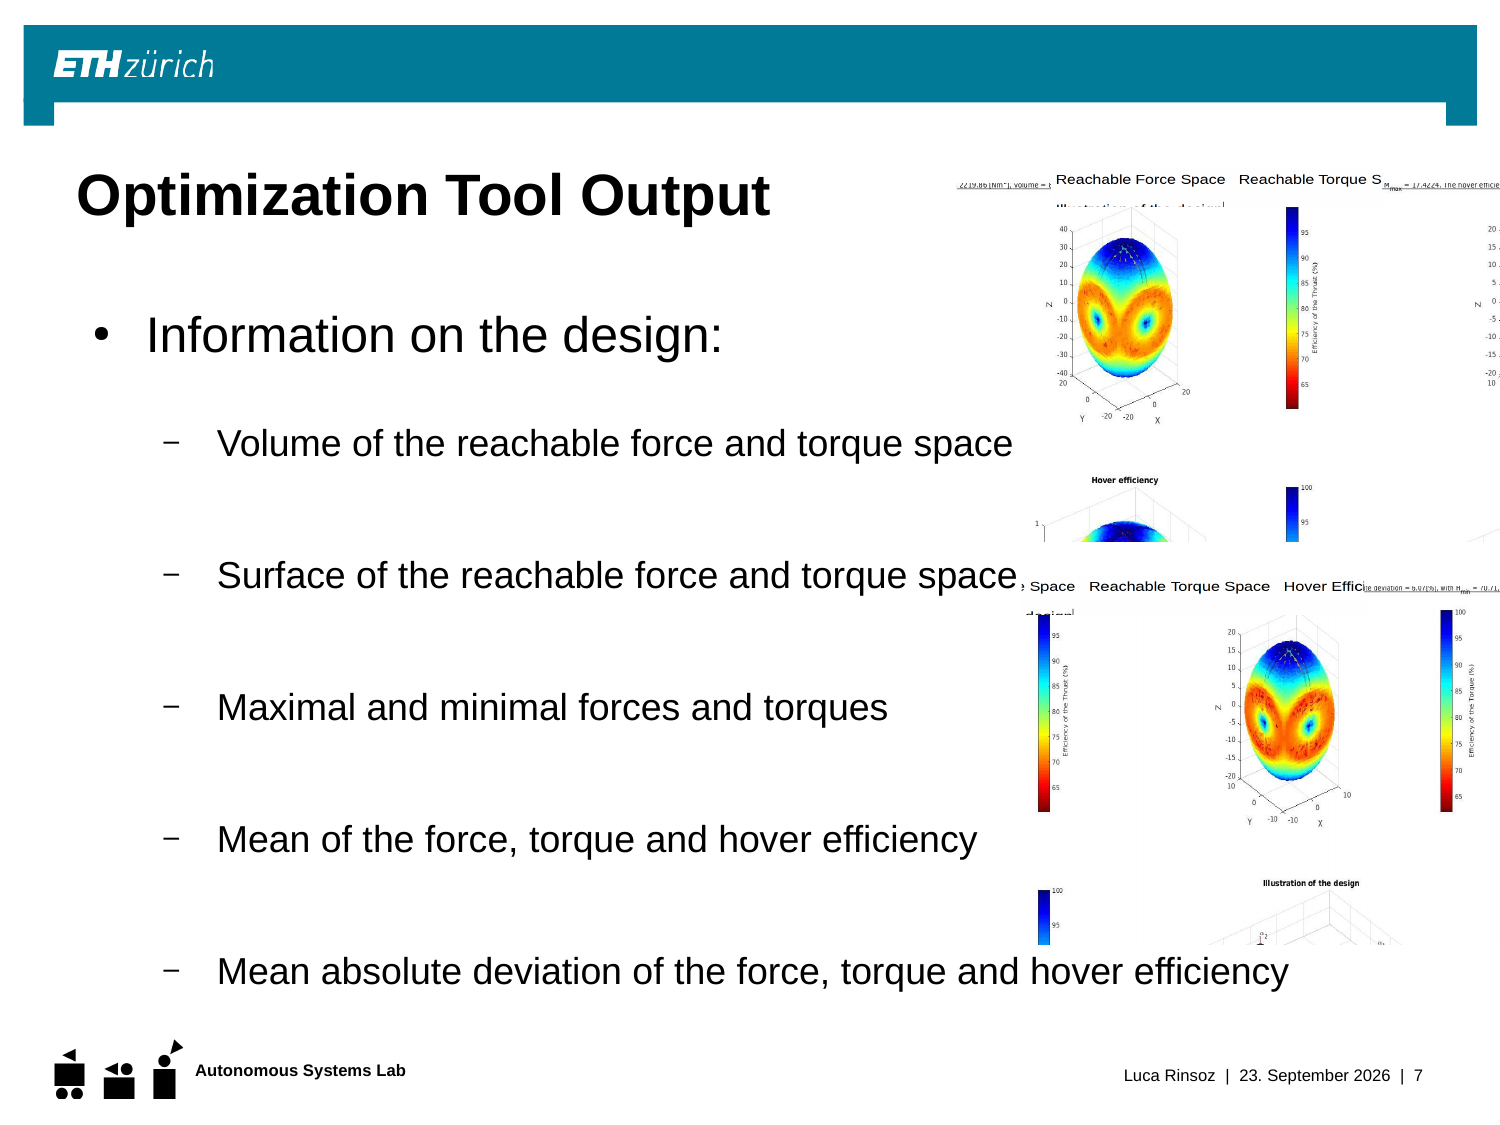

# Optimization Tool Output
Information on the design:
Volume of the reachable force and torque space
Surface of the reachable force and torque space
Maximal and minimal forces and torques
Mean of the force, torque and hover efficiency
Mean absolute deviation of the force, torque and hover efficiency
((Name))
7